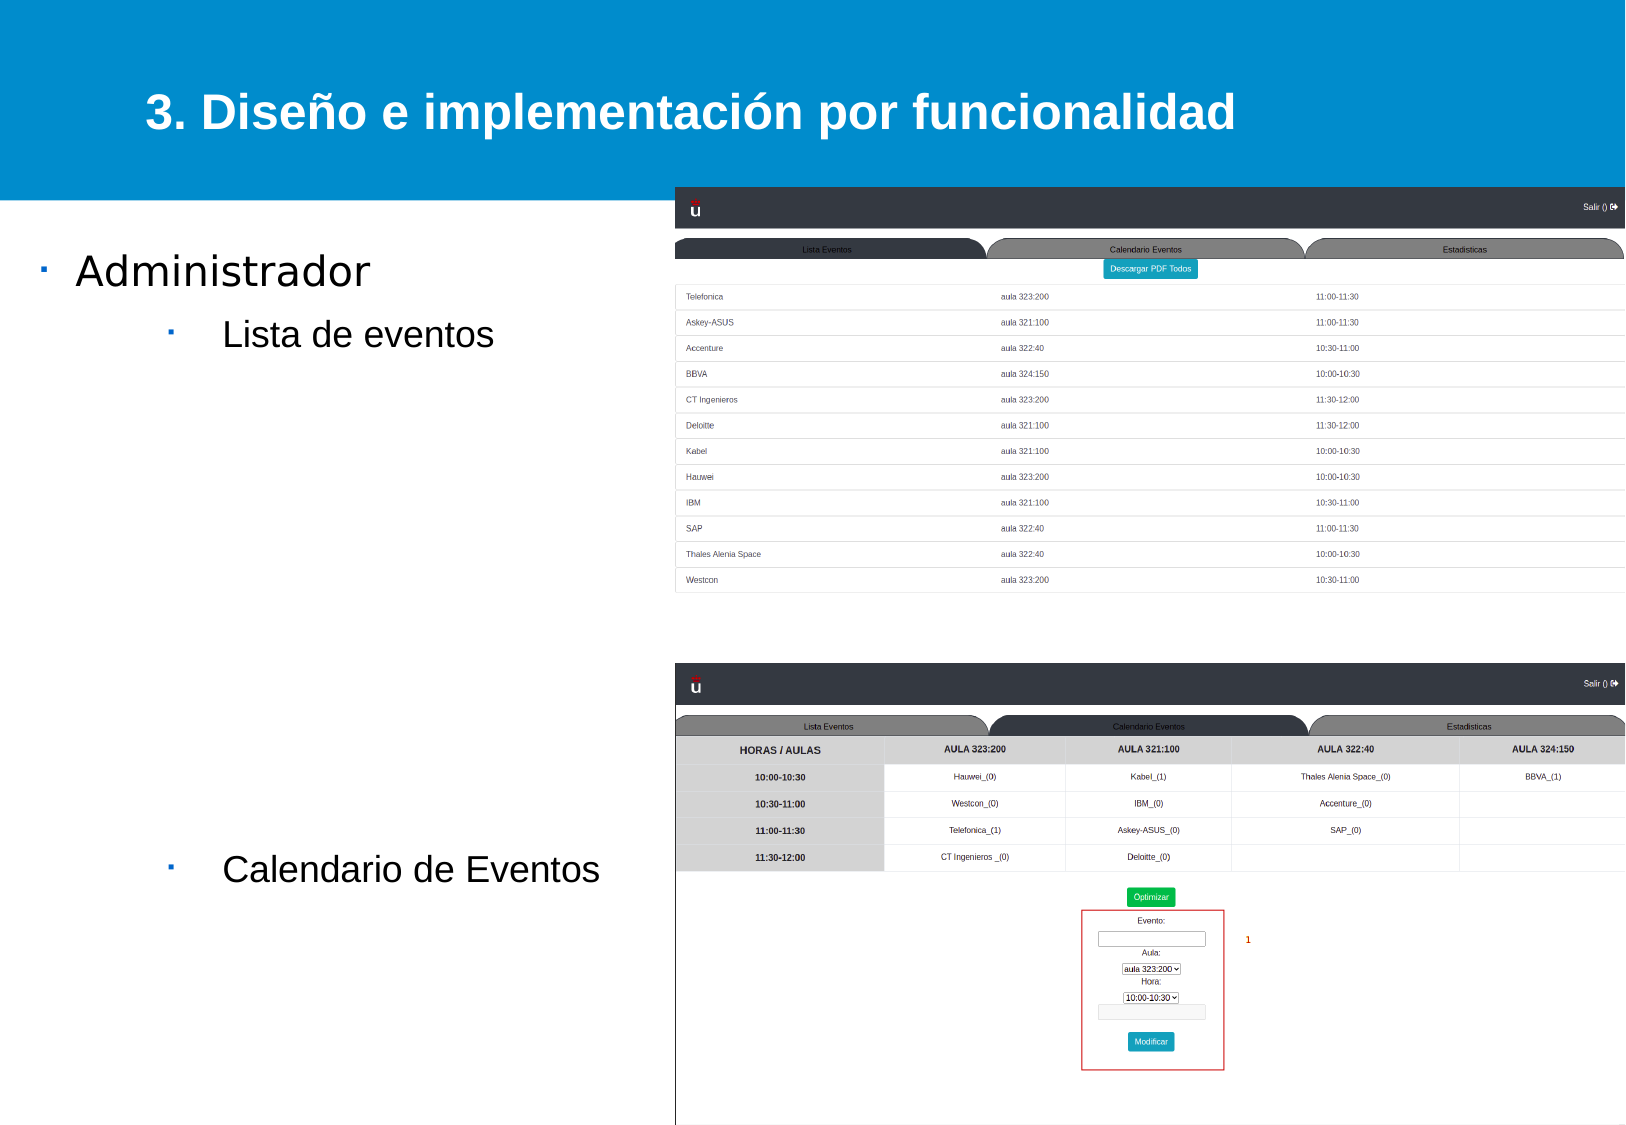

# 3. Diseño e implementación por funcionalidad
Administrador
Lista de eventos
Calendario de Eventos